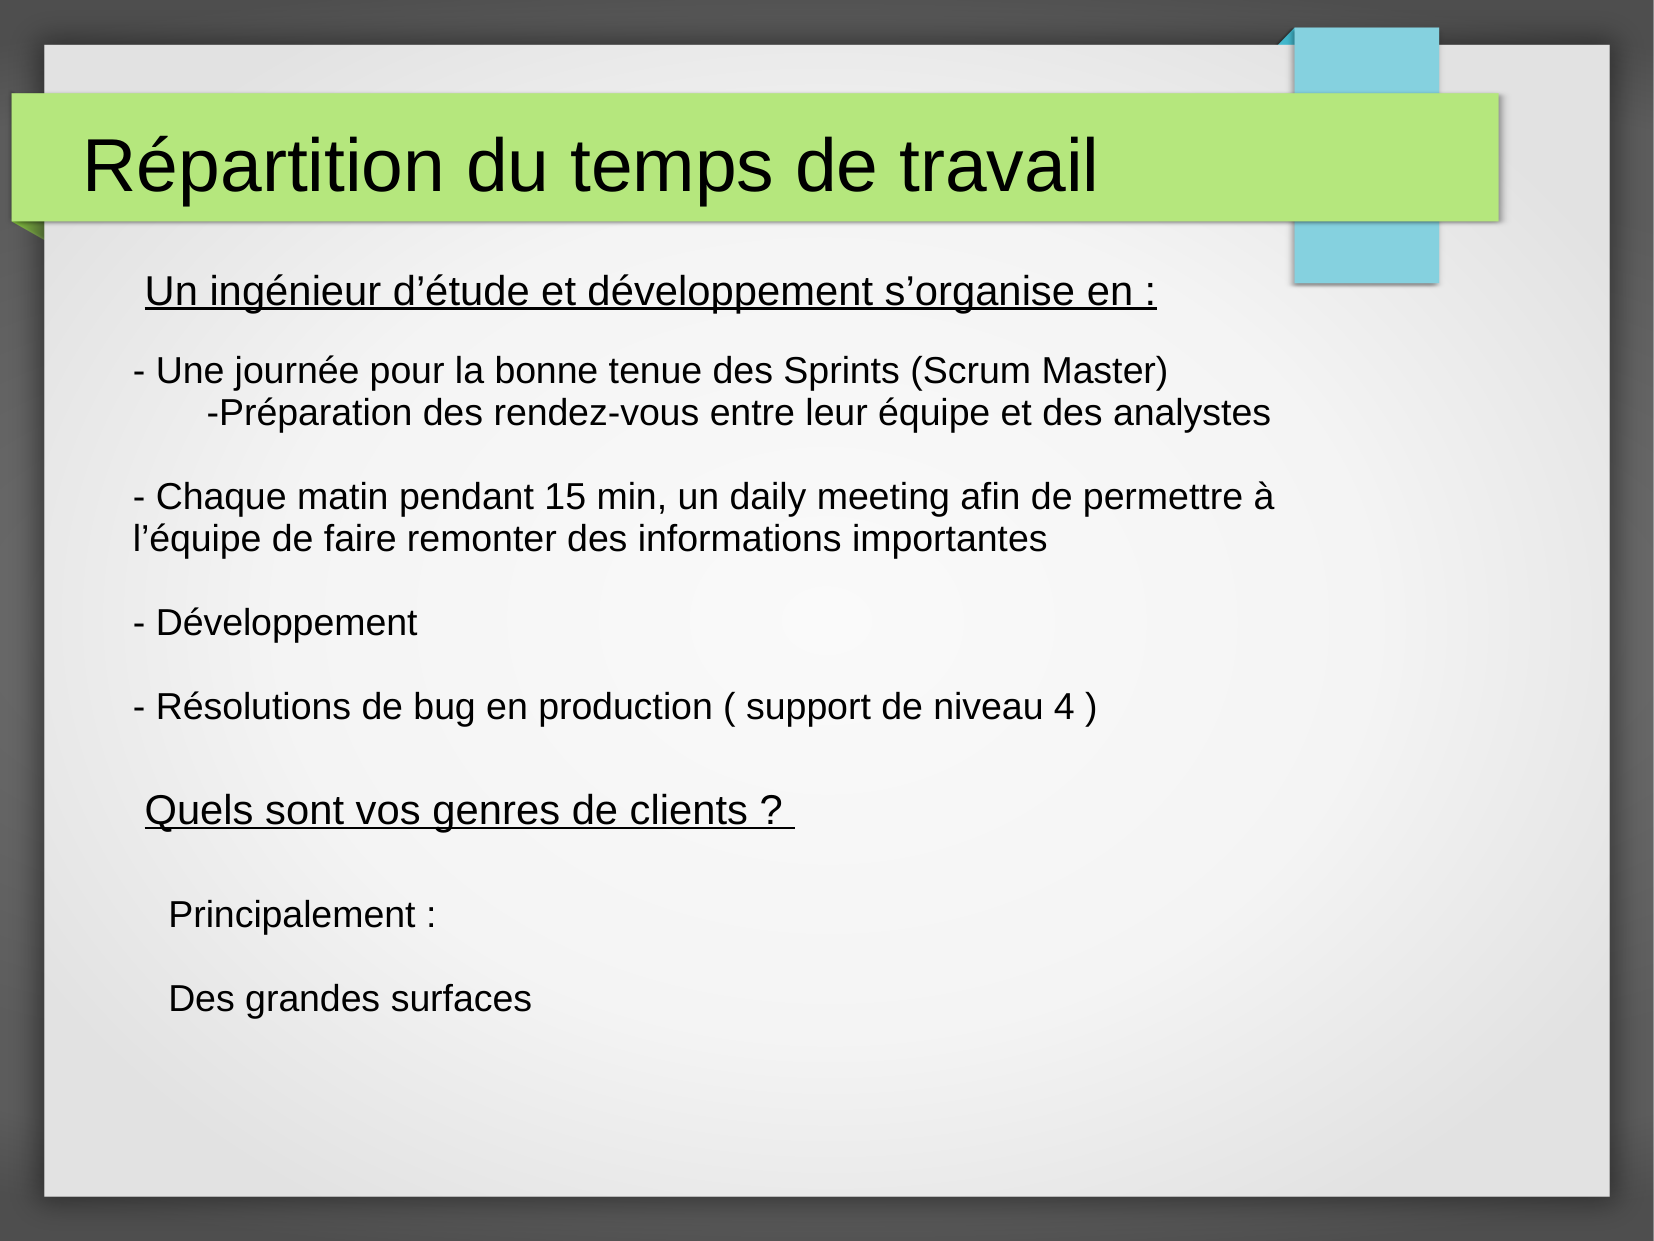

# Répartition du temps de travail
Un ingénieur d’étude et développement s’organise en :
- Une journée pour la bonne tenue des Sprints (Scrum Master)
	-Préparation des rendez-vous entre leur équipe et des analystes
- Chaque matin pendant 15 min, un daily meeting afin de permettre à l’équipe de faire remonter des informations importantes
- Développement
- Résolutions de bug en production ( support de niveau 4 )
Quels sont vos genres de clients ?
Principalement :
Des grandes surfaces